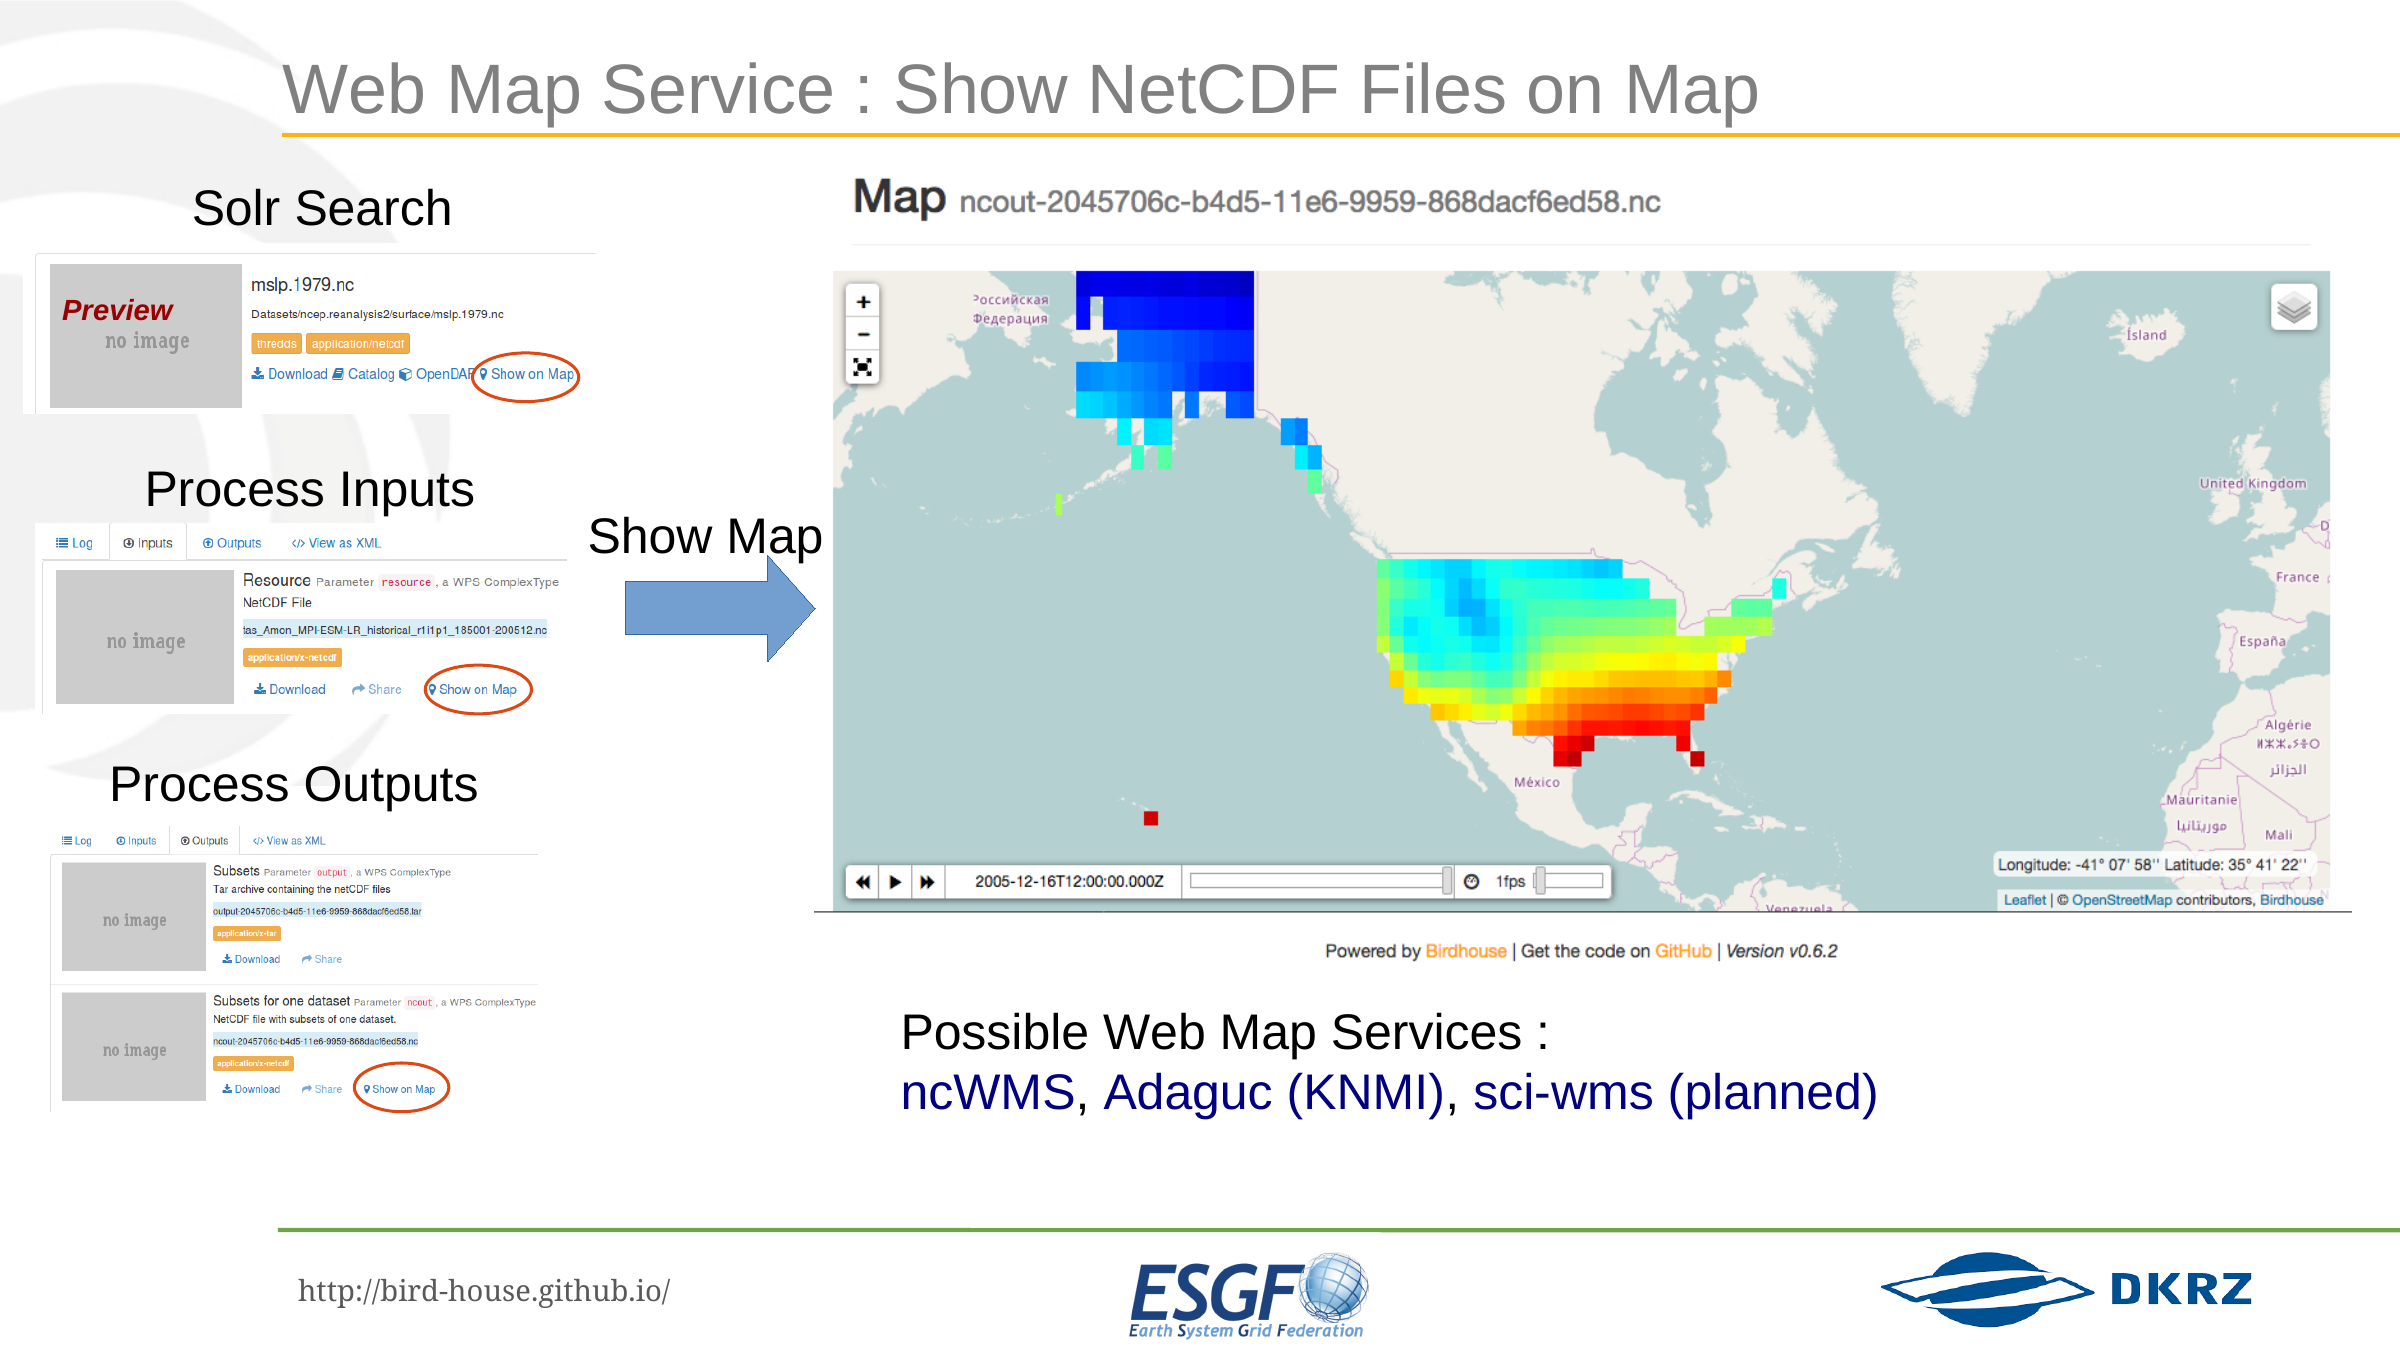

# Web Map Service : Show NetCDF Files on Map
Solr Search
Preview
Process Inputs
Show Map
Process Outputs
Possible Web Map Services :
ncWMS, Adaguc (KNMI), sci-wms (planned)